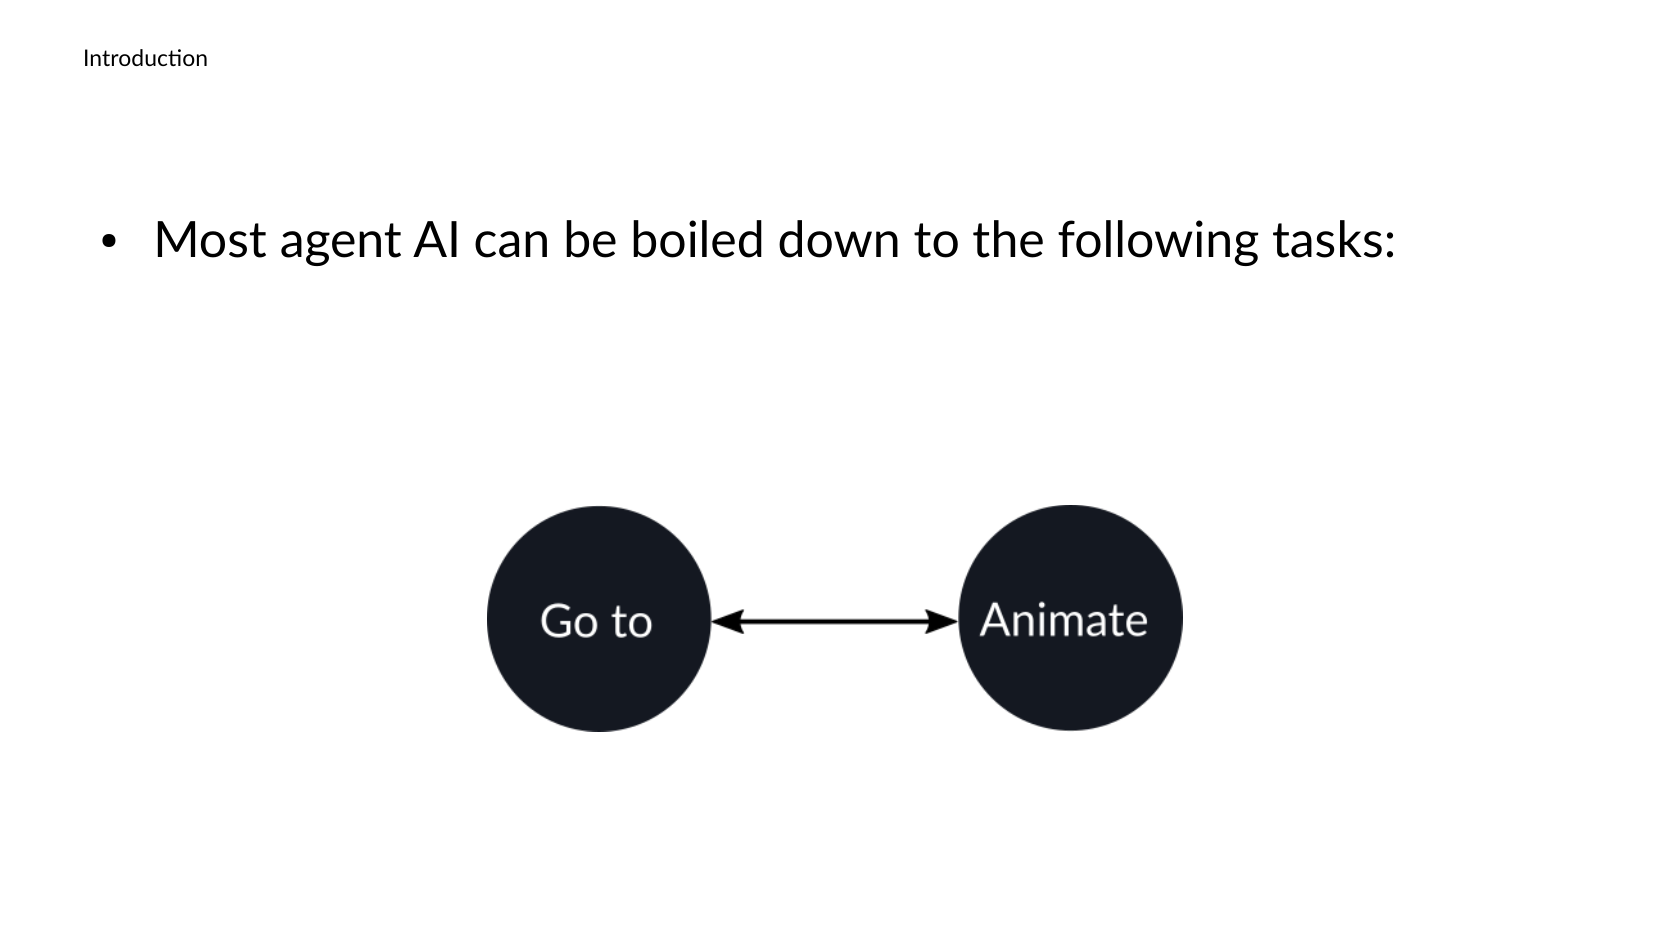

# Introduction
Most agent AI can be boiled down to the following tasks: